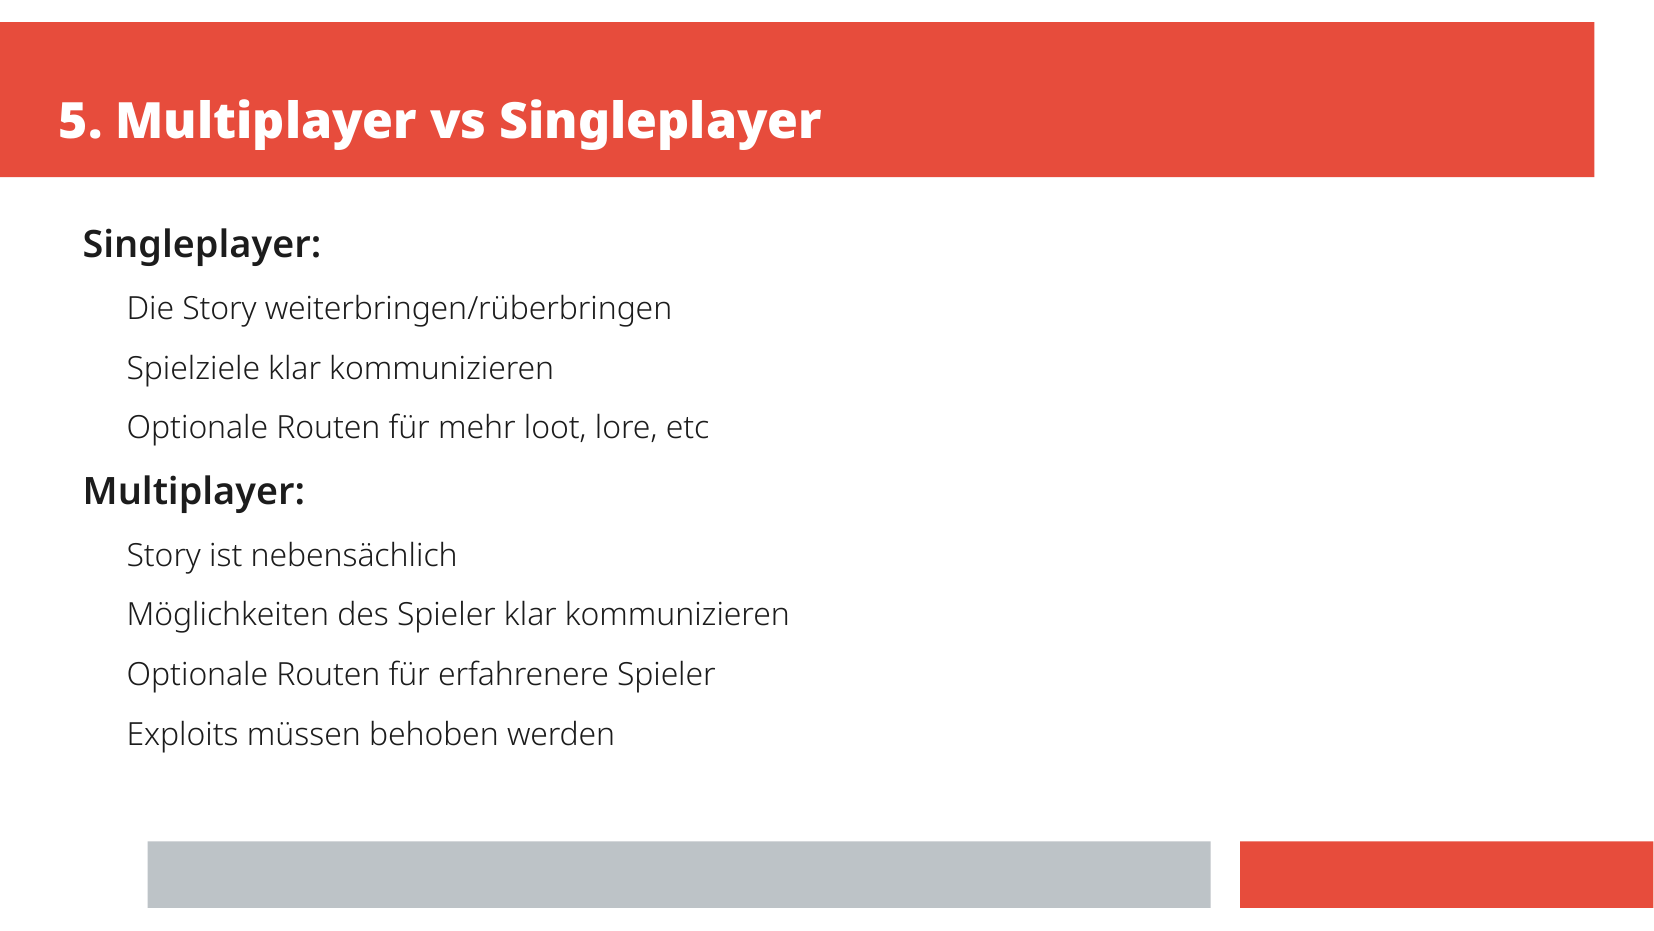

# 5. Multiplayer vs Singleplayer
Singleplayer:
Die Story weiterbringen/rüberbringen
Spielziele klar kommunizieren
Optionale Routen für mehr loot, lore, etc
Multiplayer:
Story ist nebensächlich
Möglichkeiten des Spieler klar kommunizieren
Optionale Routen für erfahrenere Spieler
Exploits müssen behoben werden